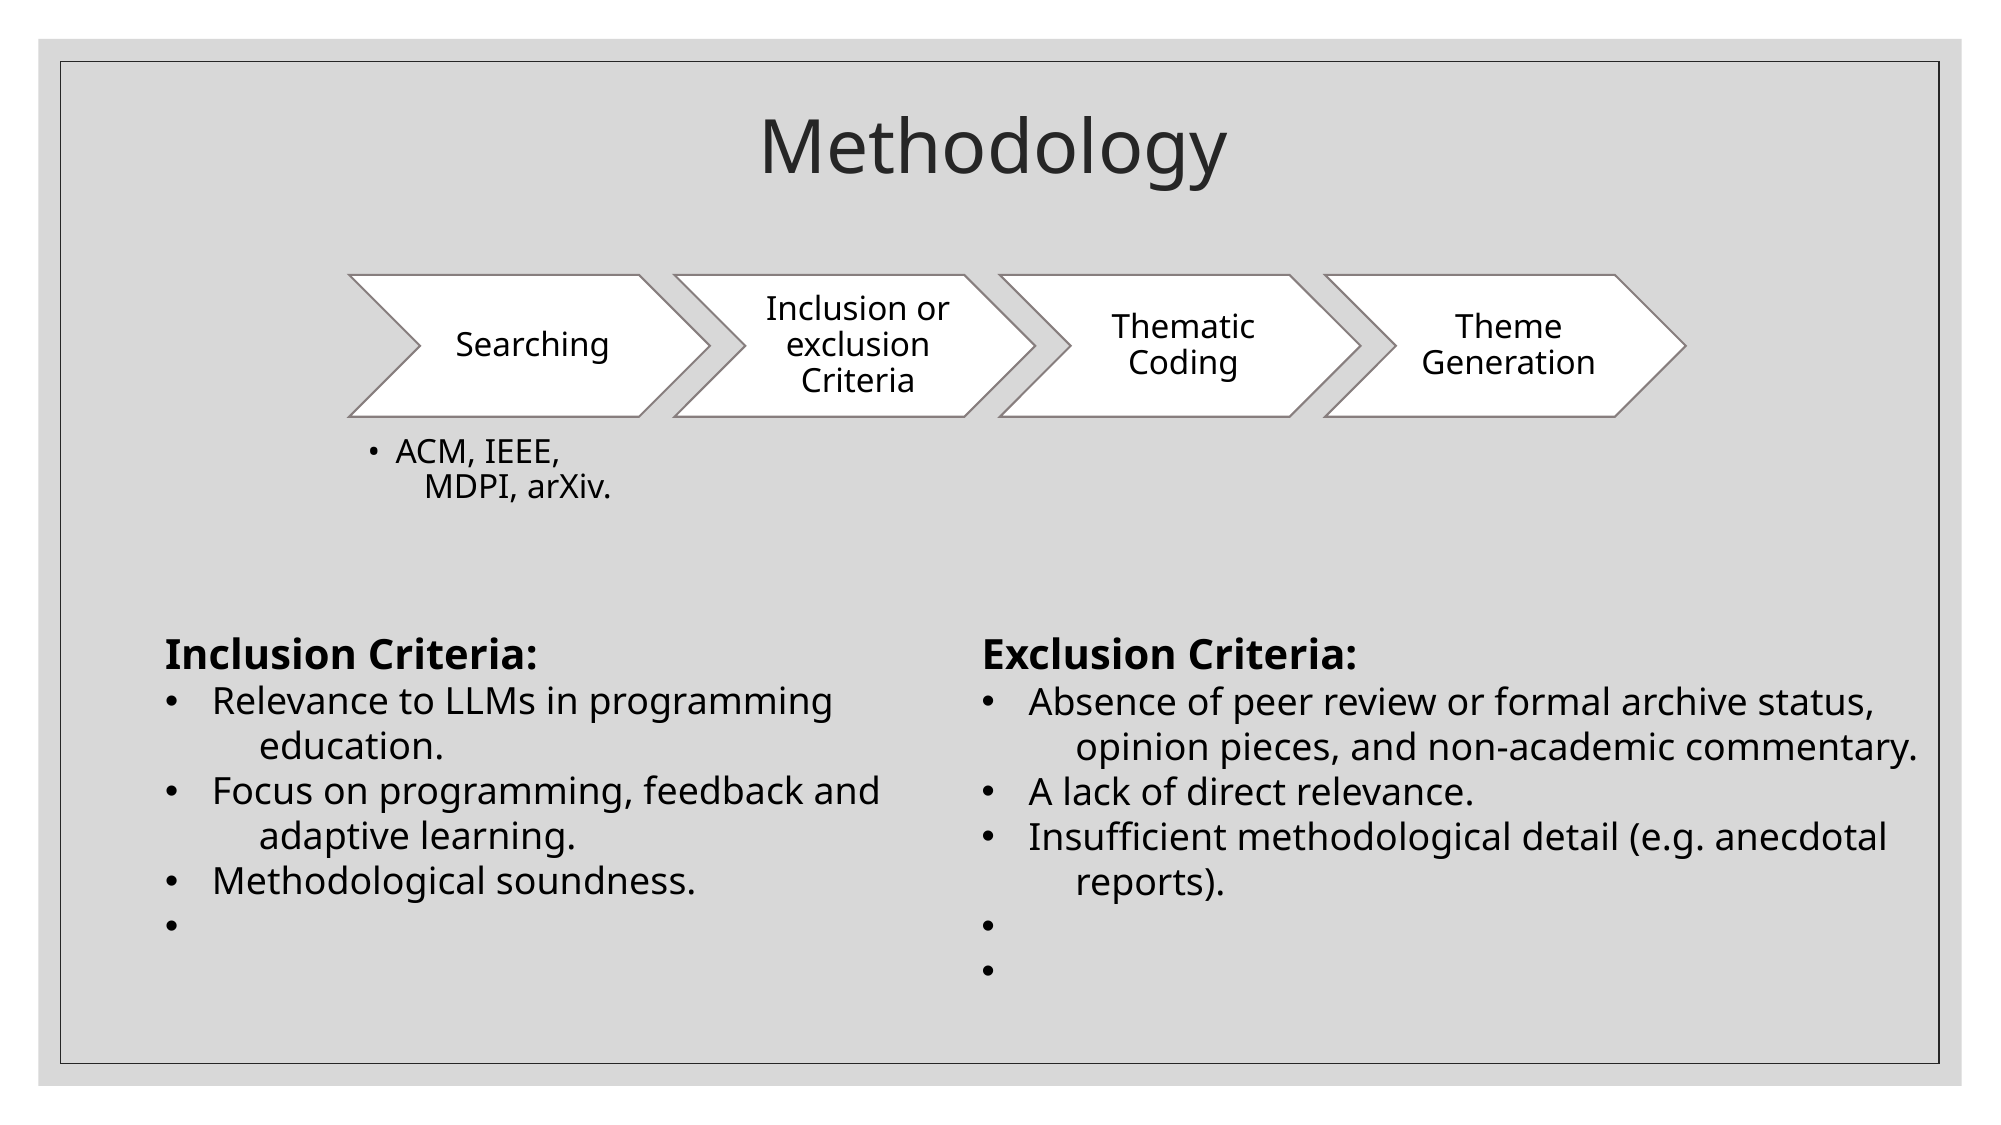

# Methodology
Searching
Inclusion or exclusion Criteria
Thematic Coding
Theme Generation
ACM, IEEE, MDPI, arXiv.
Inclusion Criteria:
Relevance to LLMs in programming education.
Focus on programming, feedback and adaptive learning.
Methodological soundness.
Exclusion Criteria:
Absence of peer review or formal archive status, opinion pieces, and non-academic commentary.
A lack of direct relevance.
Insufficient methodological detail (e.g. anecdotal reports).